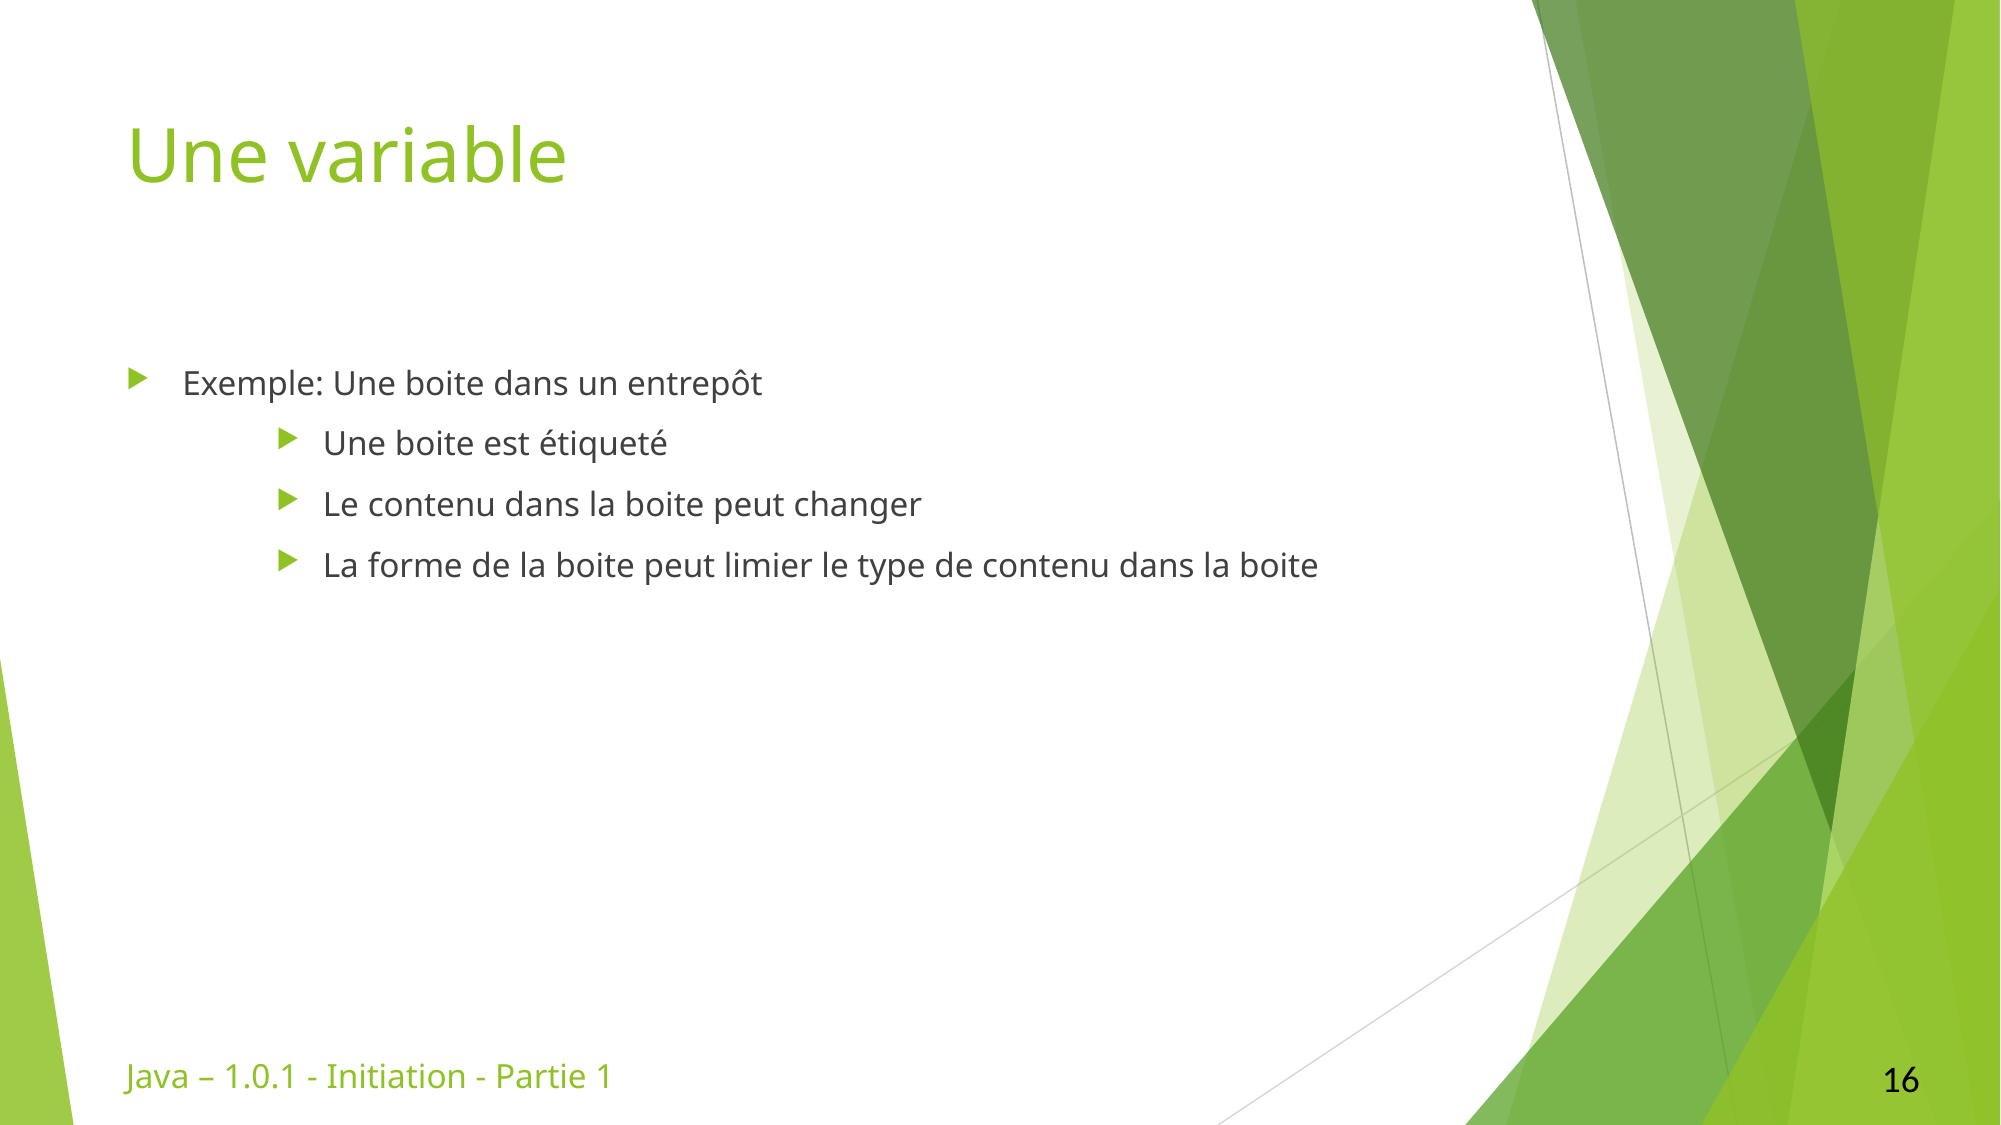

# Une variable
Exemple: Une boite dans un entrepôt
Une boite est étiqueté
Le contenu dans la boite peut changer
La forme de la boite peut limier le type de contenu dans la boite
Java – 1.0.1 - Initiation - Partie 1